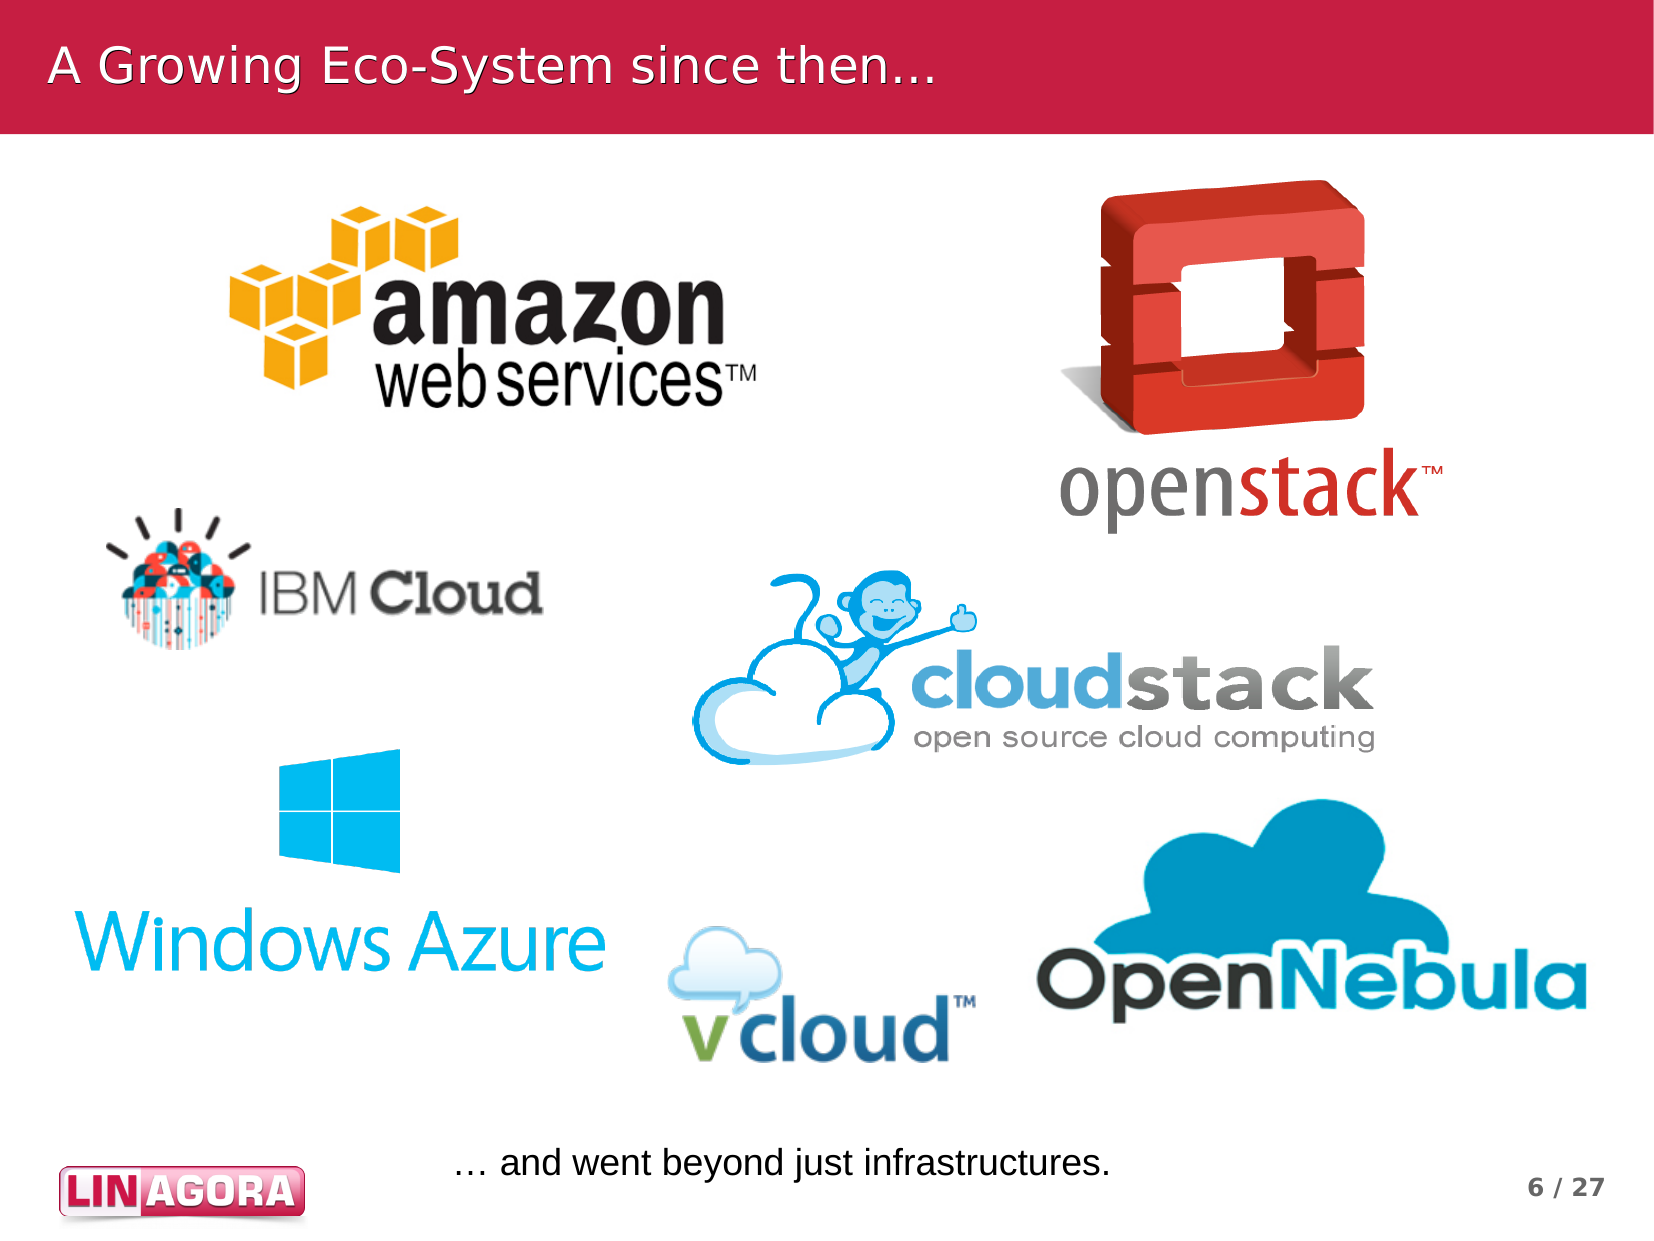

# A Growing Eco-System since then...
… and went beyond just infrastructures.